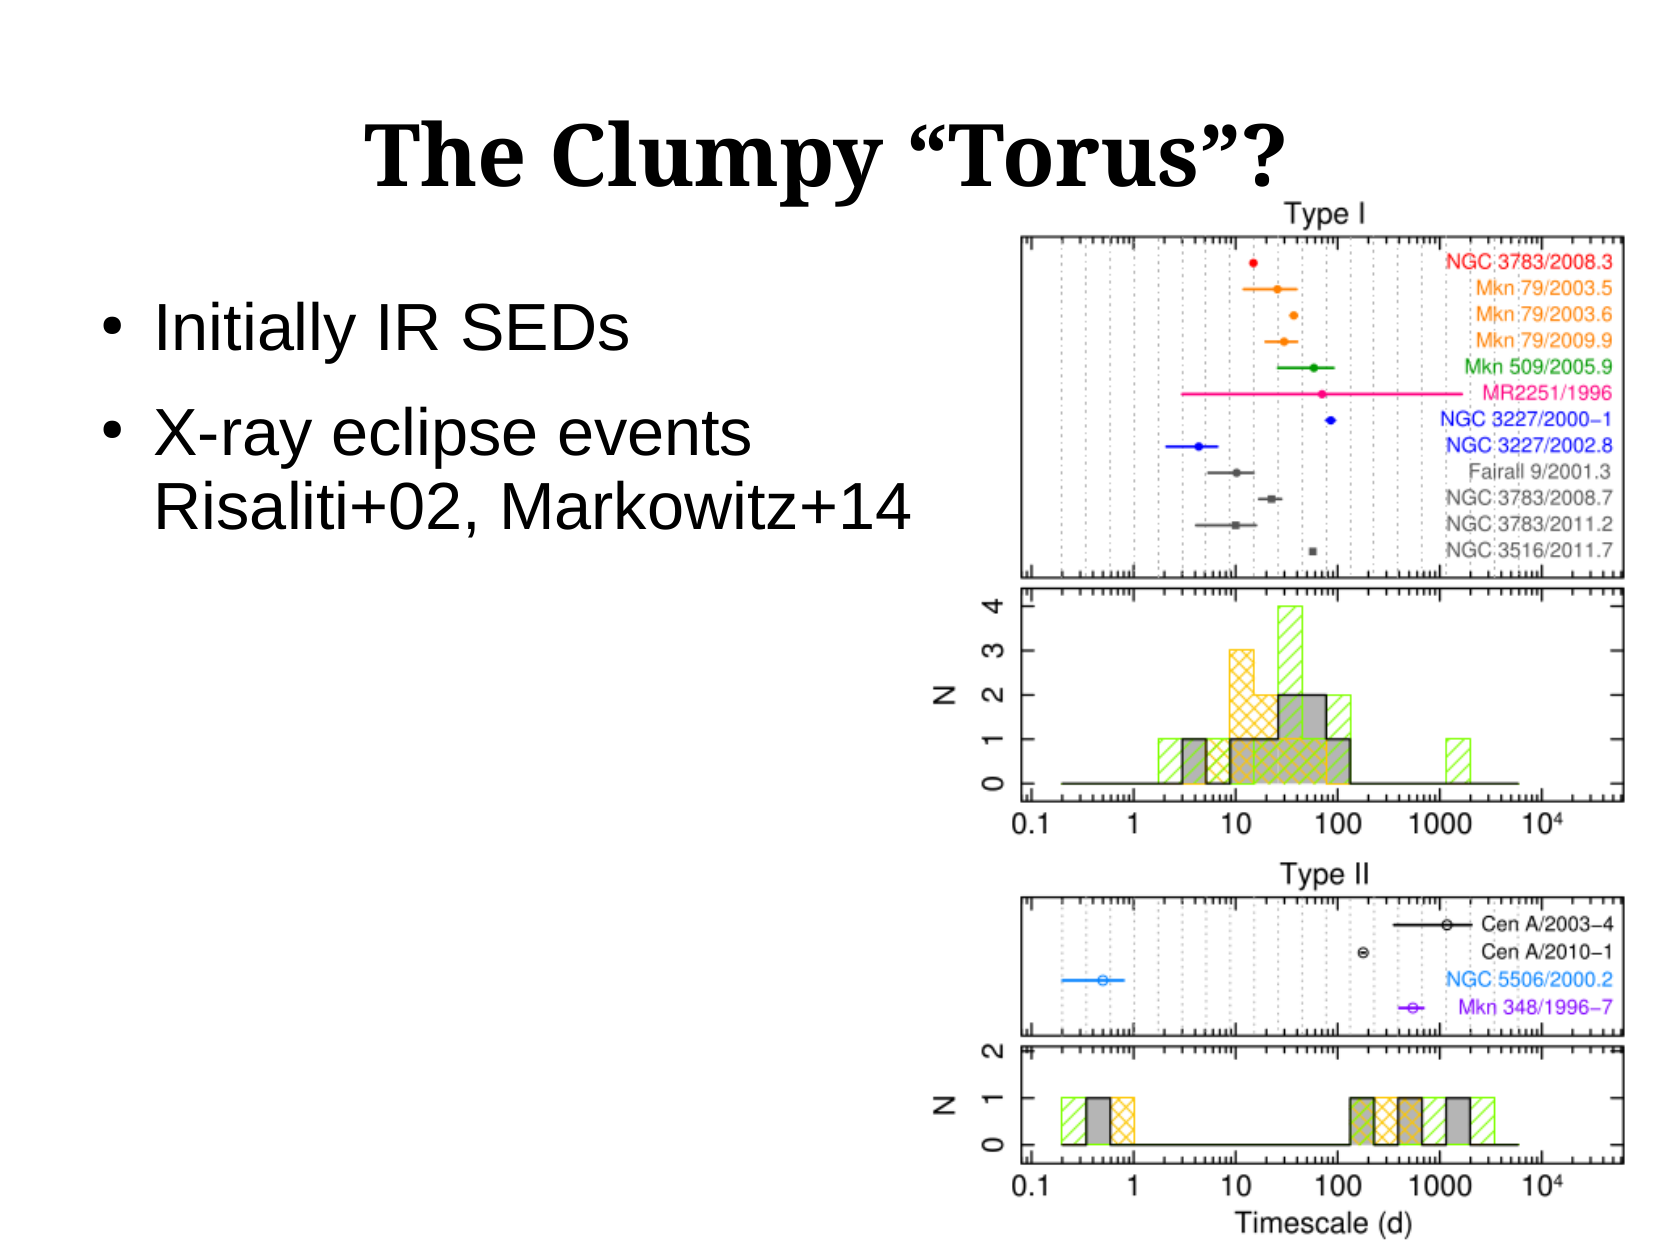

# The Clumpy “Torus”?
Initially IR SEDs
X-ray eclipse events
Risaliti+02, Markowitz+14